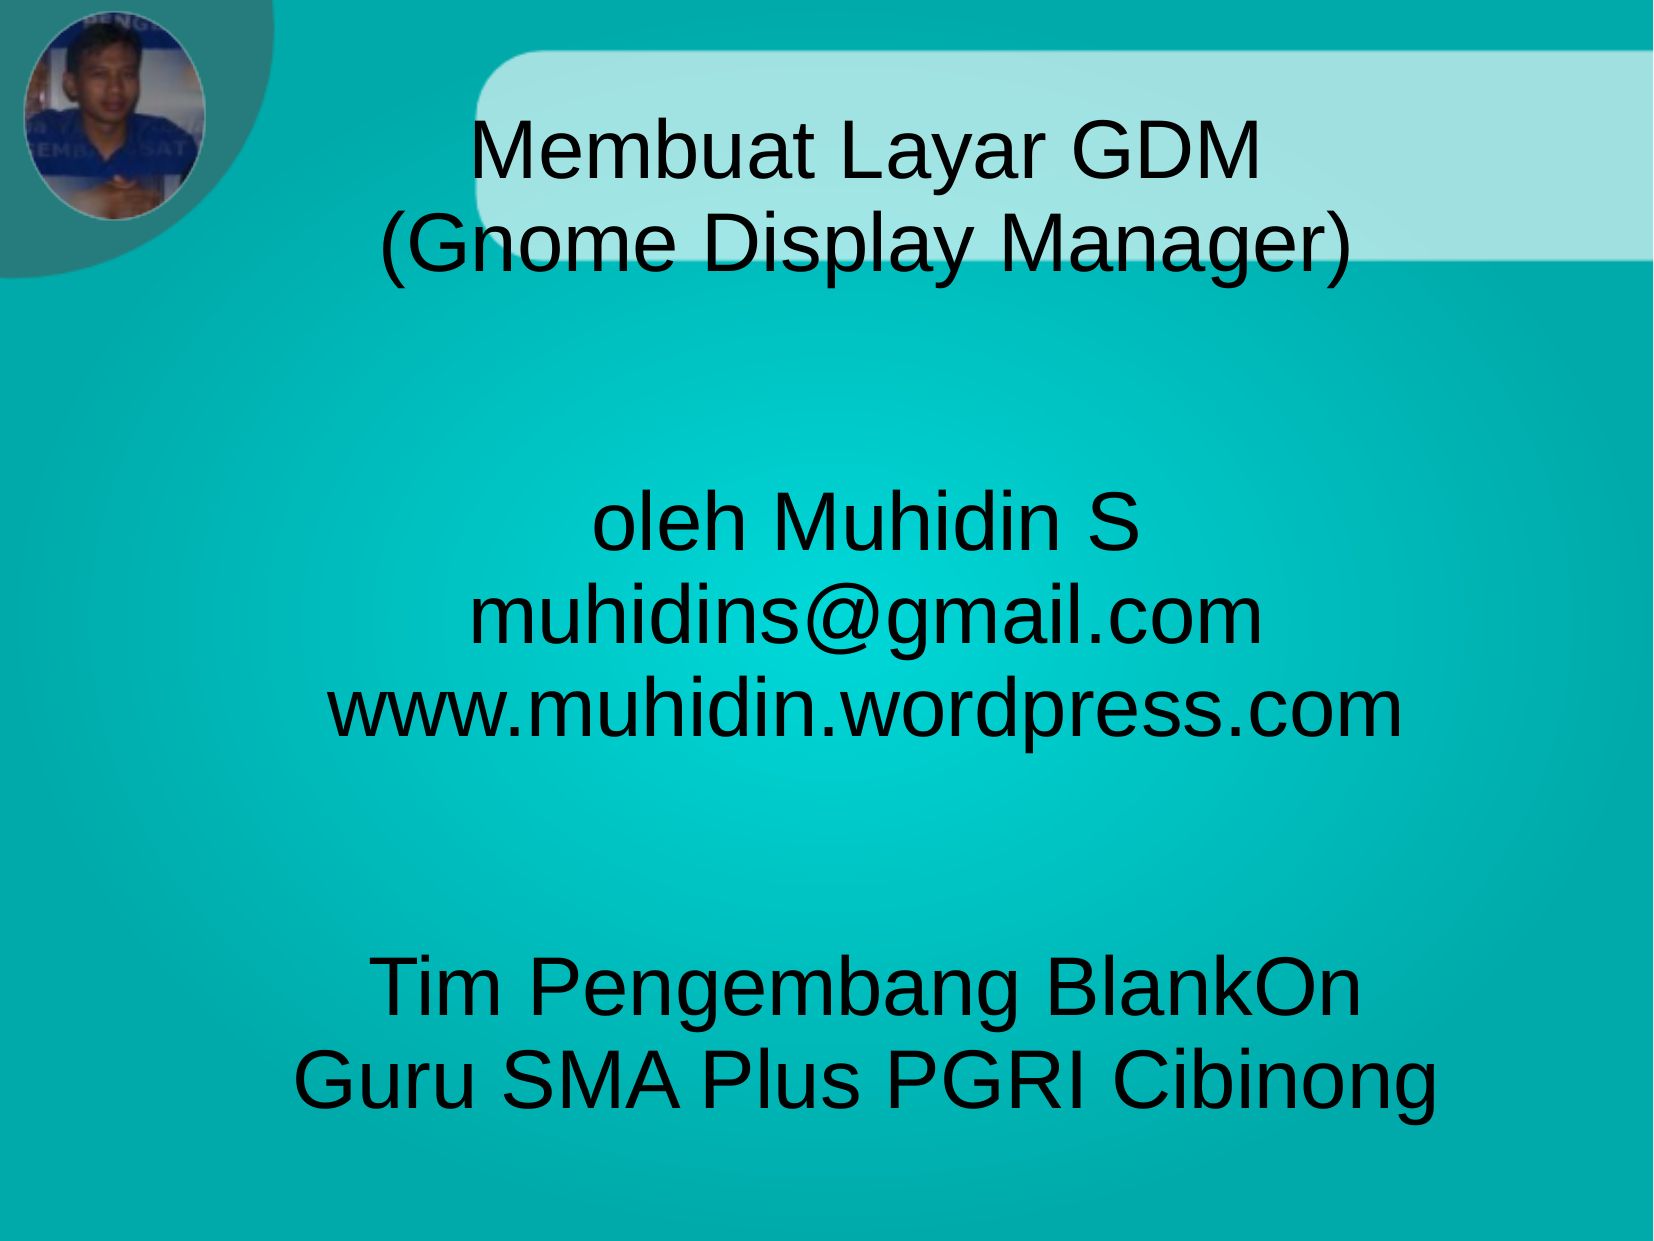

# Membuat Layar GDM (Gnome Display Manager) oleh Muhidin S muhidins@gmail.com www.muhidin.wordpress.com Tim Pengembang BlankOn Guru SMA Plus PGRI Cibinong